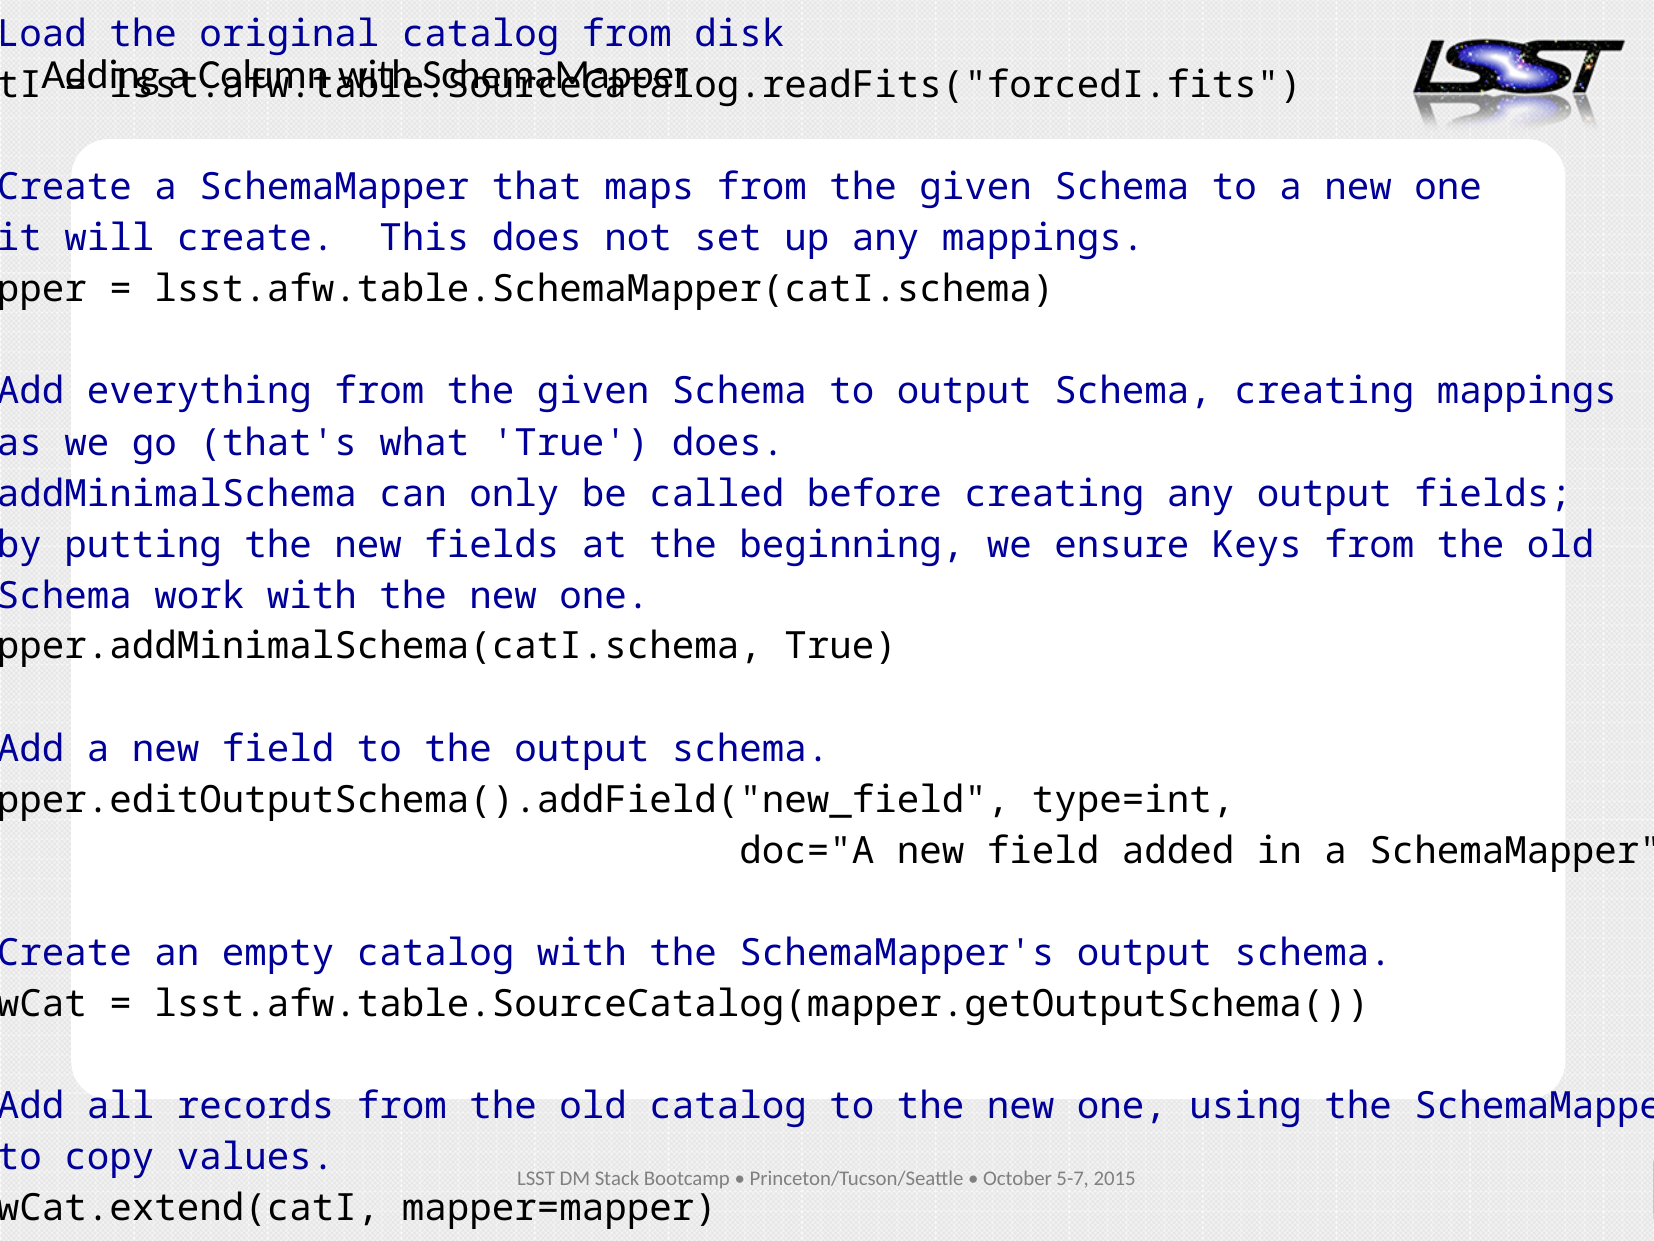

# Adding a Column with SchemaMapper
# Load the original catalog from disk
catI = lsst.afw.table.SourceCatalog.readFits("forcedI.fits")
# Create a SchemaMapper that maps from the given Schema to a new one
# it will create. This does not set up any mappings.
mapper = lsst.afw.table.SchemaMapper(catI.schema)
# Add everything from the given Schema to output Schema, creating mappings
# as we go (that's what 'True') does.
# addMinimalSchema can only be called before creating any output fields;
# by putting the new fields at the beginning, we ensure Keys from the old
# Schema work with the new one.
mapper.addMinimalSchema(catI.schema, True)
# Add a new field to the output schema.
mapper.editOutputSchema().addField("new_field", type=int,
 doc="A new field added in a SchemaMapper")
# Create an empty catalog with the SchemaMapper's output schema.
newCat = lsst.afw.table.SourceCatalog(mapper.getOutputSchema())
# Add all records from the old catalog to the new one, using the SchemaMapper
# to copy values.
newCat.extend(catI, mapper=mapper)